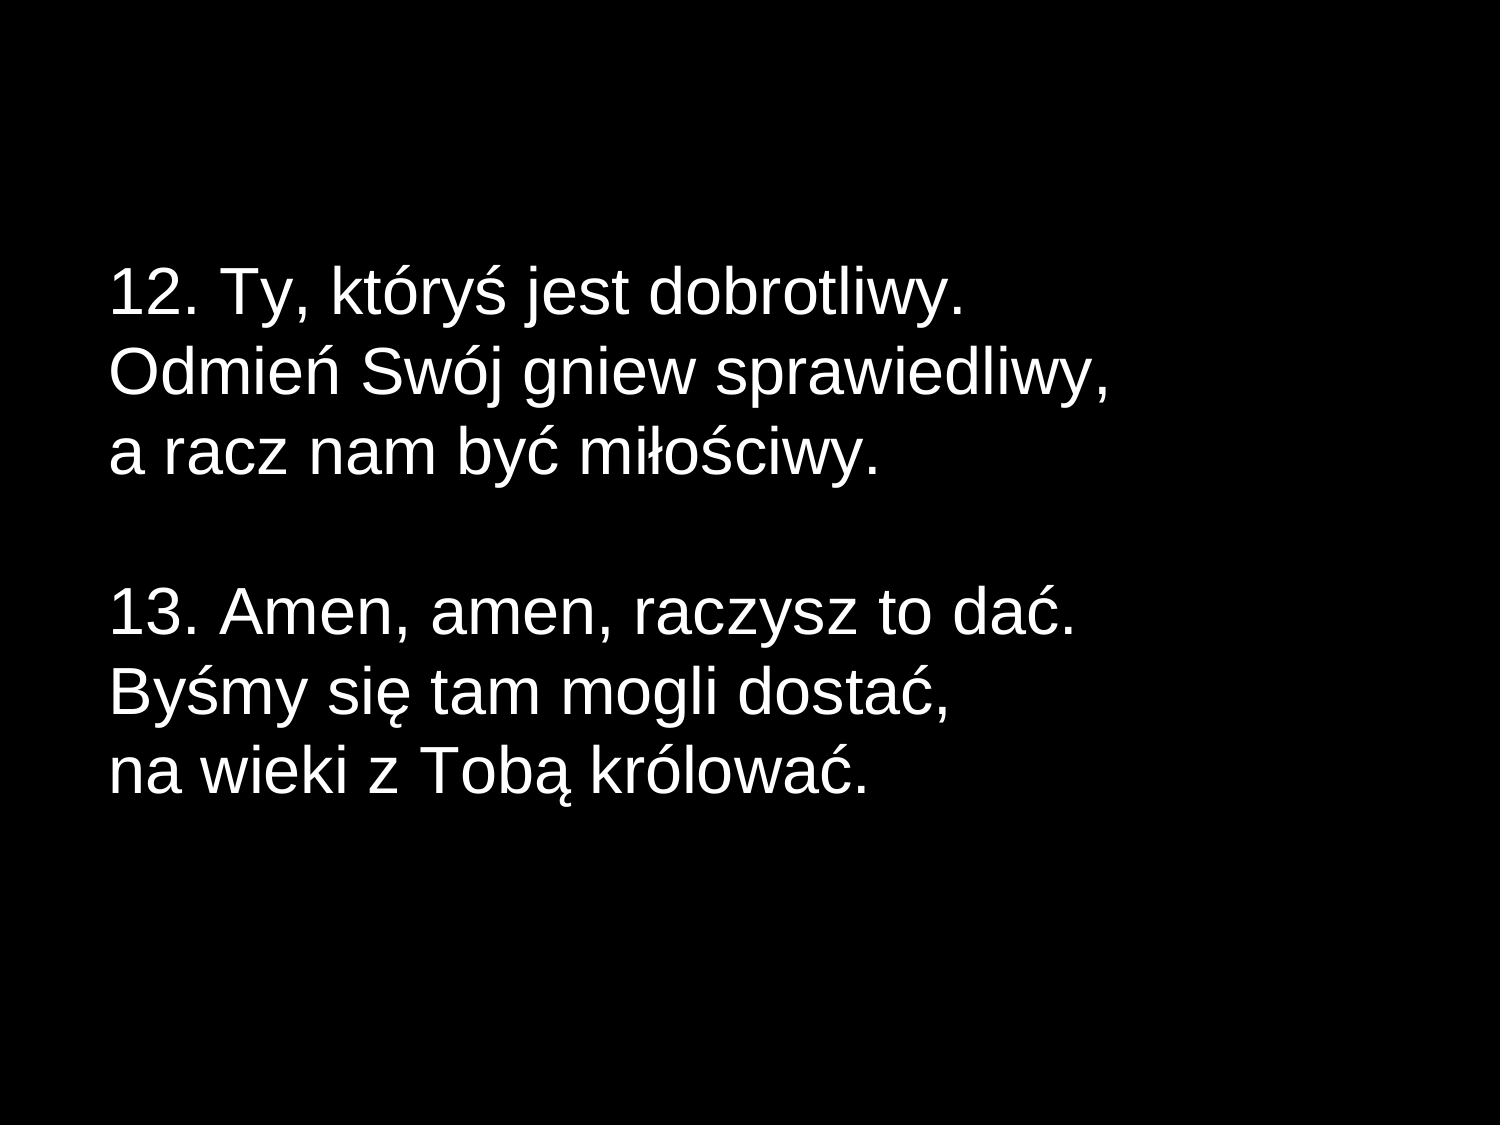

12. Ty, któryś jest dobrotliwy.
Odmień Swój gniew sprawiedliwy,
a racz nam być miłościwy.
13. Amen, amen, raczysz to dać.
Byśmy się tam mogli dostać,
na wieki z Tobą królować.